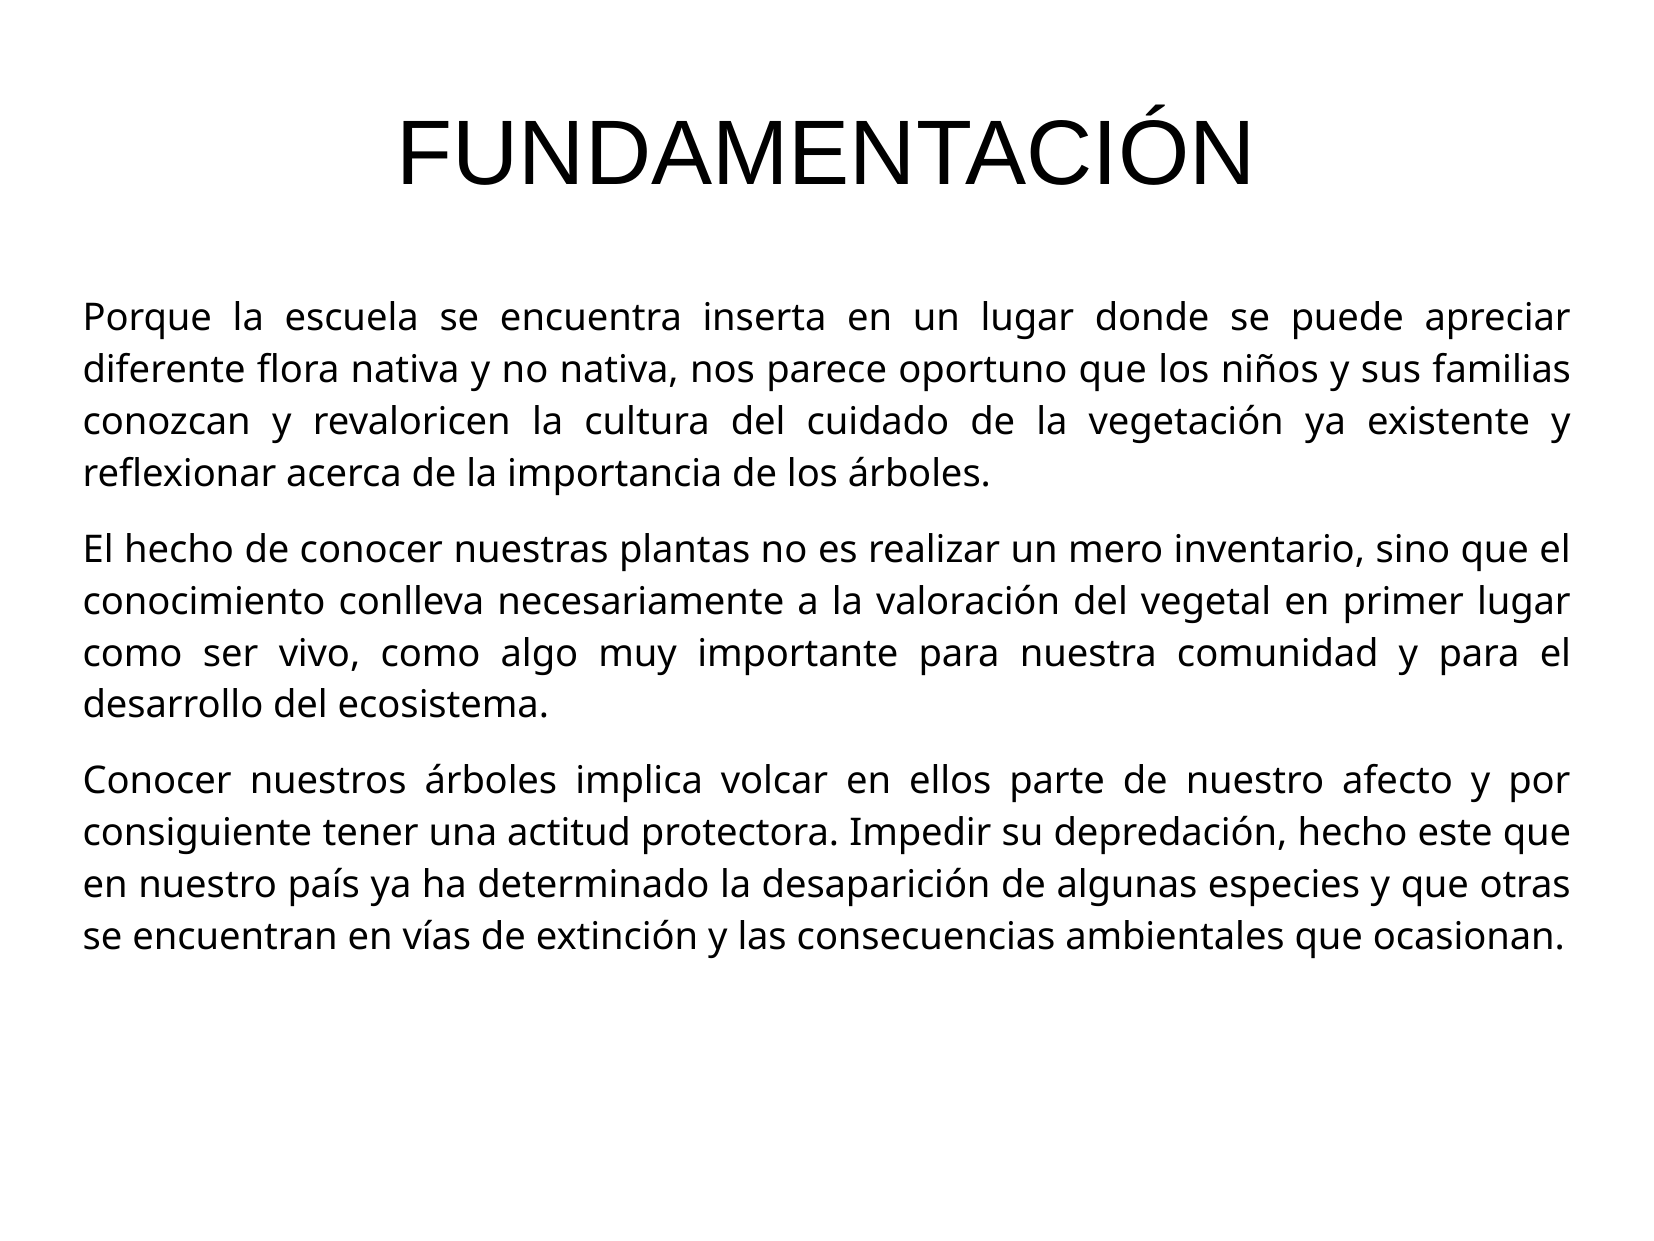

# FUNDAMENTACIÓN
Porque la escuela se encuentra inserta en un lugar donde se puede apreciar diferente flora nativa y no nativa, nos parece oportuno que los niños y sus familias conozcan y revaloricen la cultura del cuidado de la vegetación ya existente y reflexionar acerca de la importancia de los árboles.
El hecho de conocer nuestras plantas no es realizar un mero inventario, sino que el conocimiento conlleva necesariamente a la valoración del vegetal en primer lugar como ser vivo, como algo muy importante para nuestra comunidad y para el desarrollo del ecosistema.
Conocer nuestros árboles implica volcar en ellos parte de nuestro afecto y por consiguiente tener una actitud protectora. Impedir su depredación, hecho este que en nuestro país ya ha determinado la desaparición de algunas especies y que otras se encuentran en vías de extinción y las consecuencias ambientales que ocasionan.